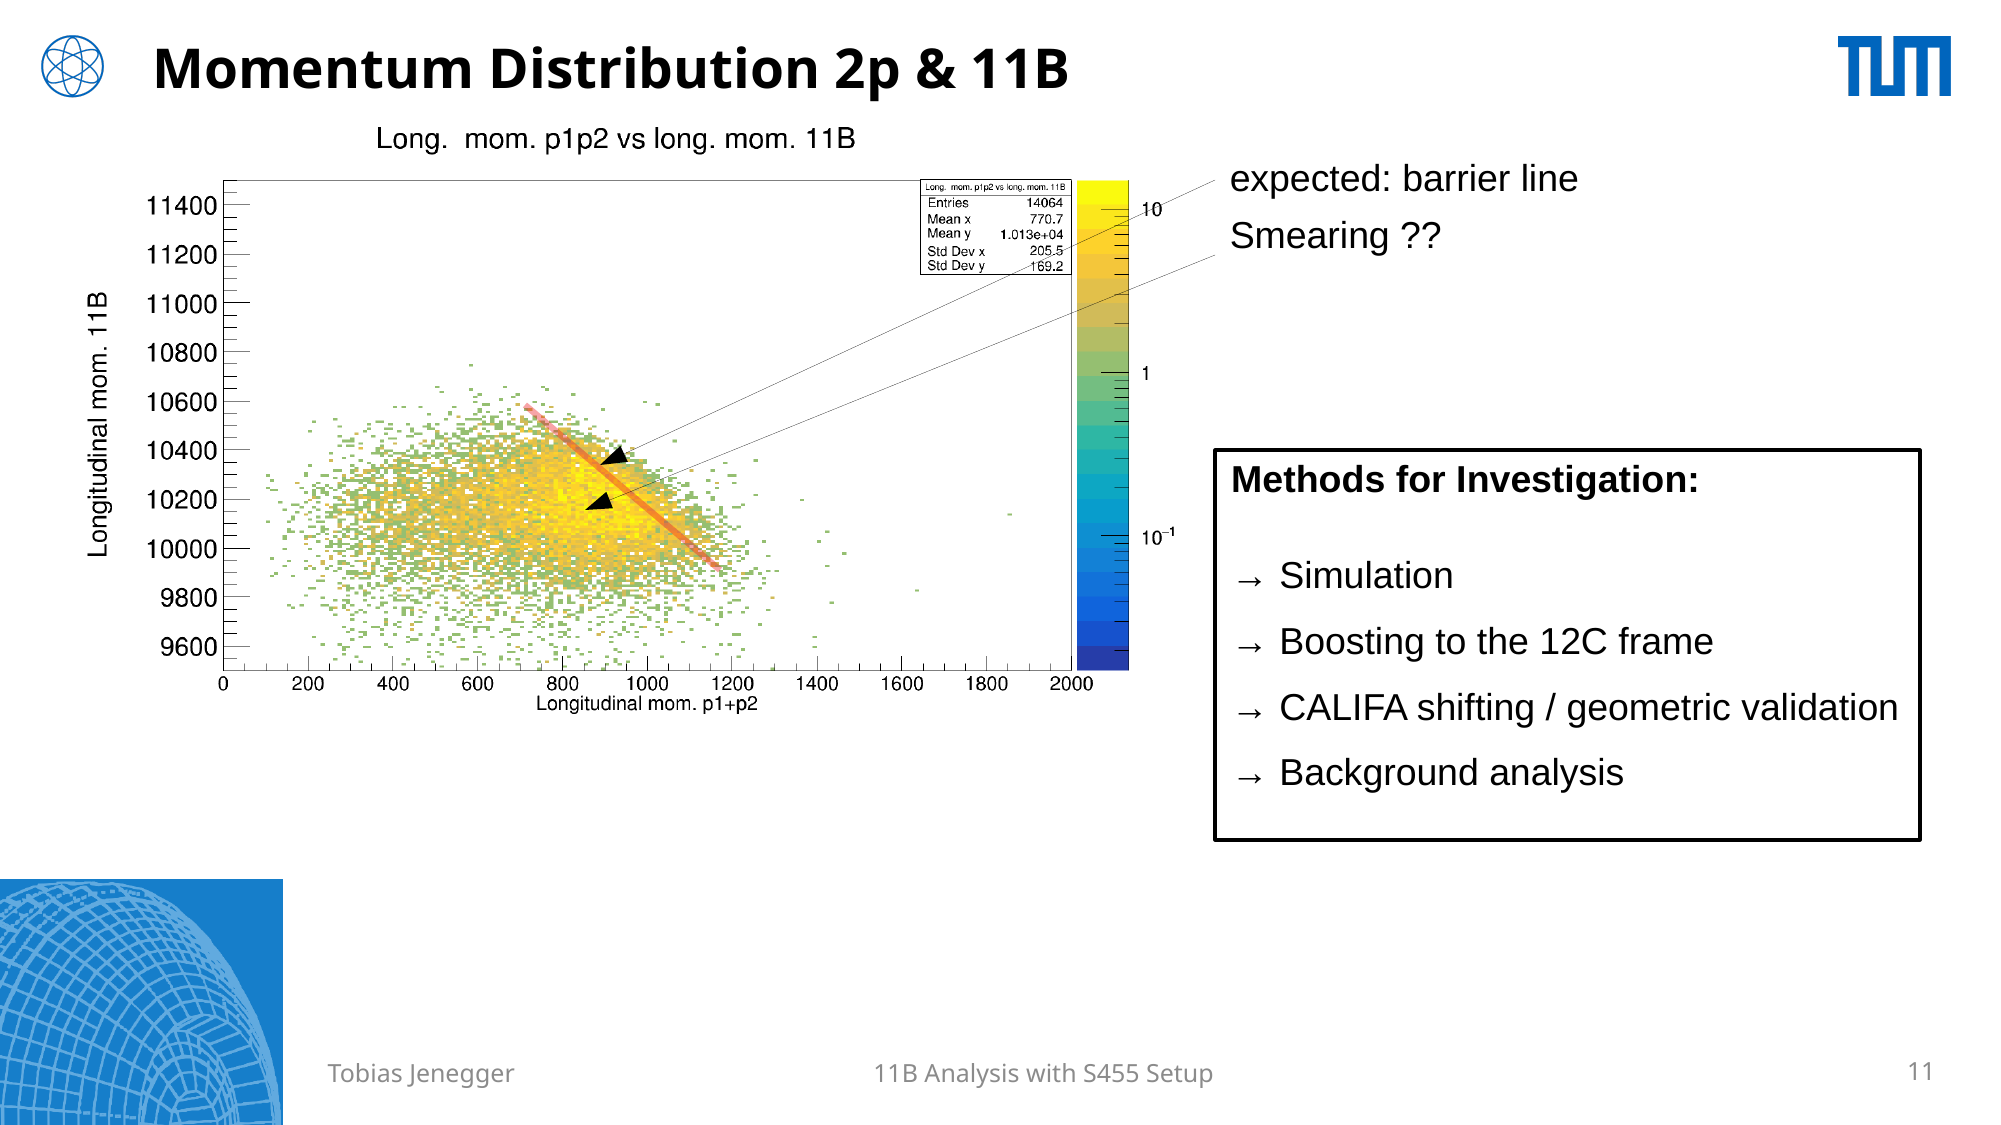

# Momentum Distribution 2p & 11B
expected: barrier line
Smearing ??
Methods for Investigation:
→ Simulation
→ Boosting to the 12C frame
→ CALIFA shifting / geometric validation
→ Background analysis
Tobias Jenegger
11B Analysis with S455 Setup